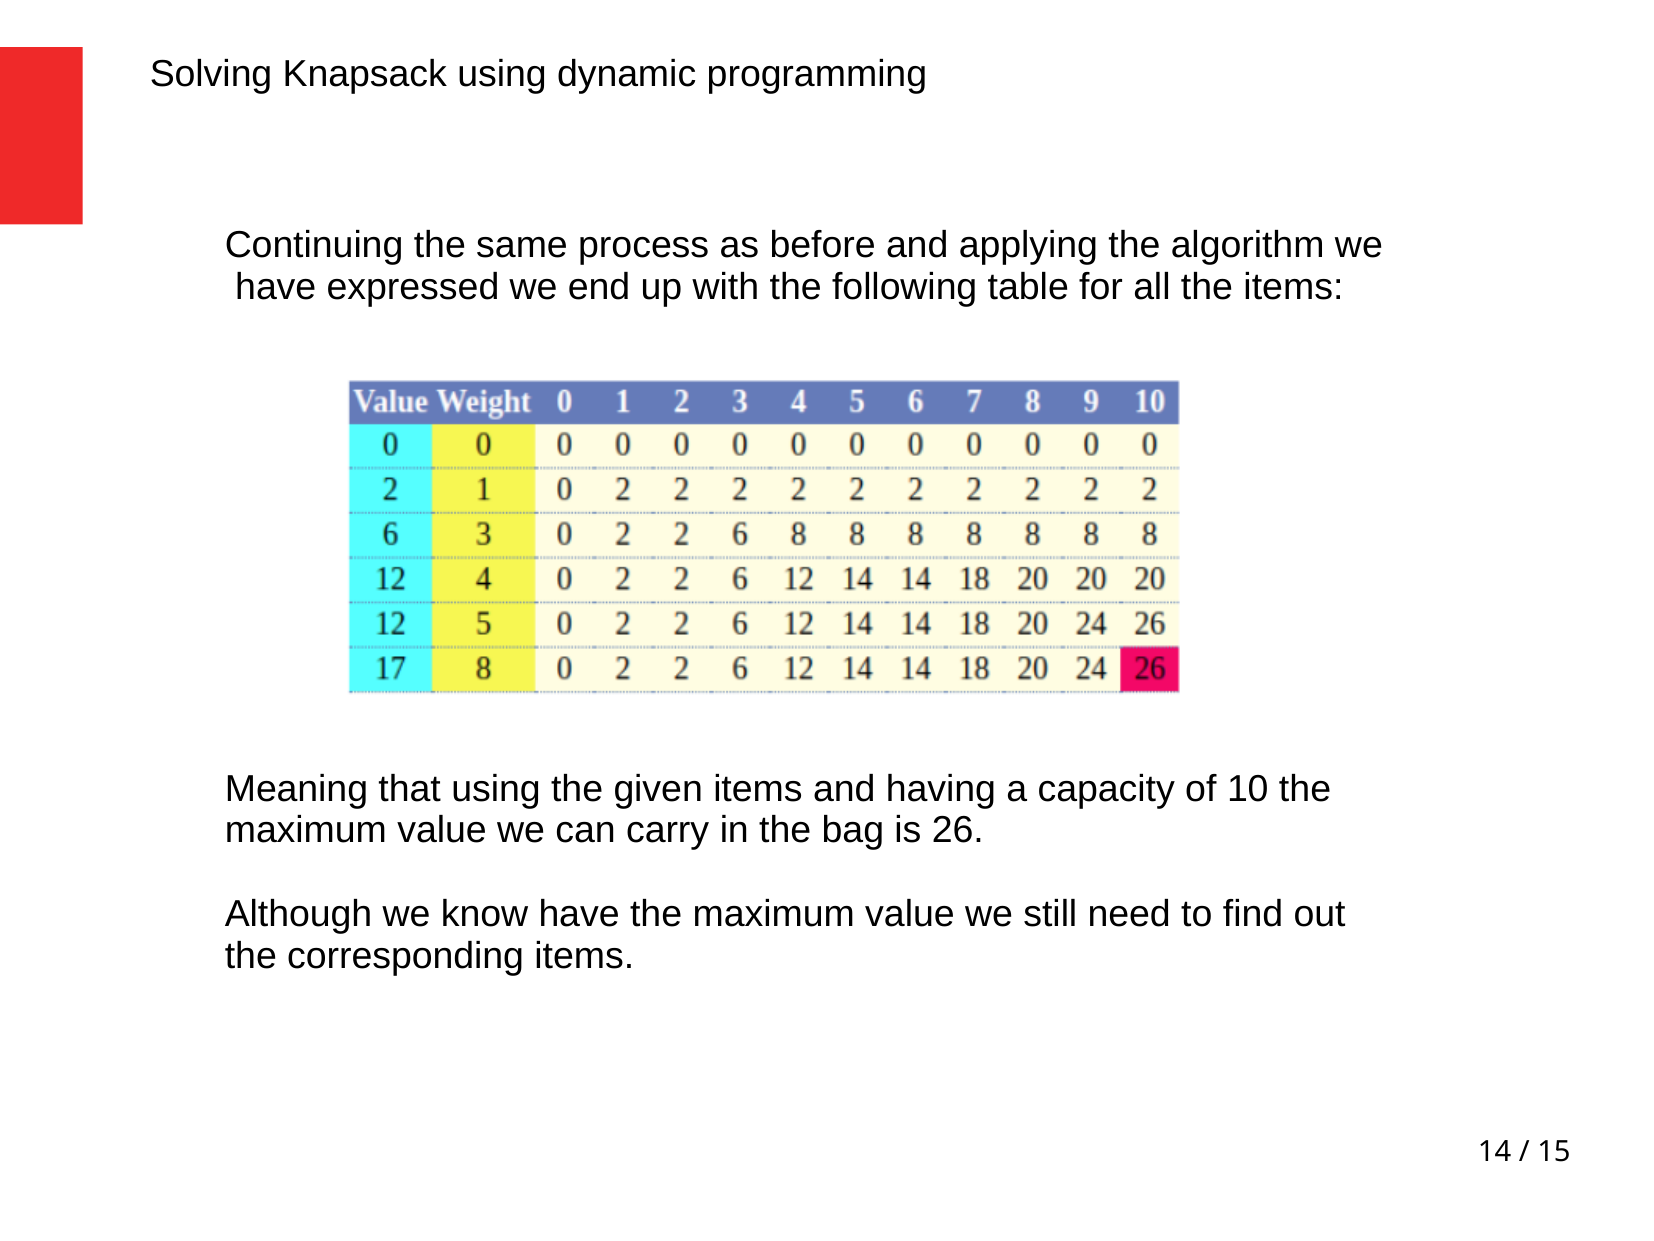

Solving Knapsack using dynamic programming
Continuing the same process as before and applying the algorithm we have expressed we end up with the following table for all the items:
Meaning that using the given items and having a capacity of 10 the maximum value we can carry in the bag is 26.
Although we know have the maximum value we still need to find out the corresponding items.
14